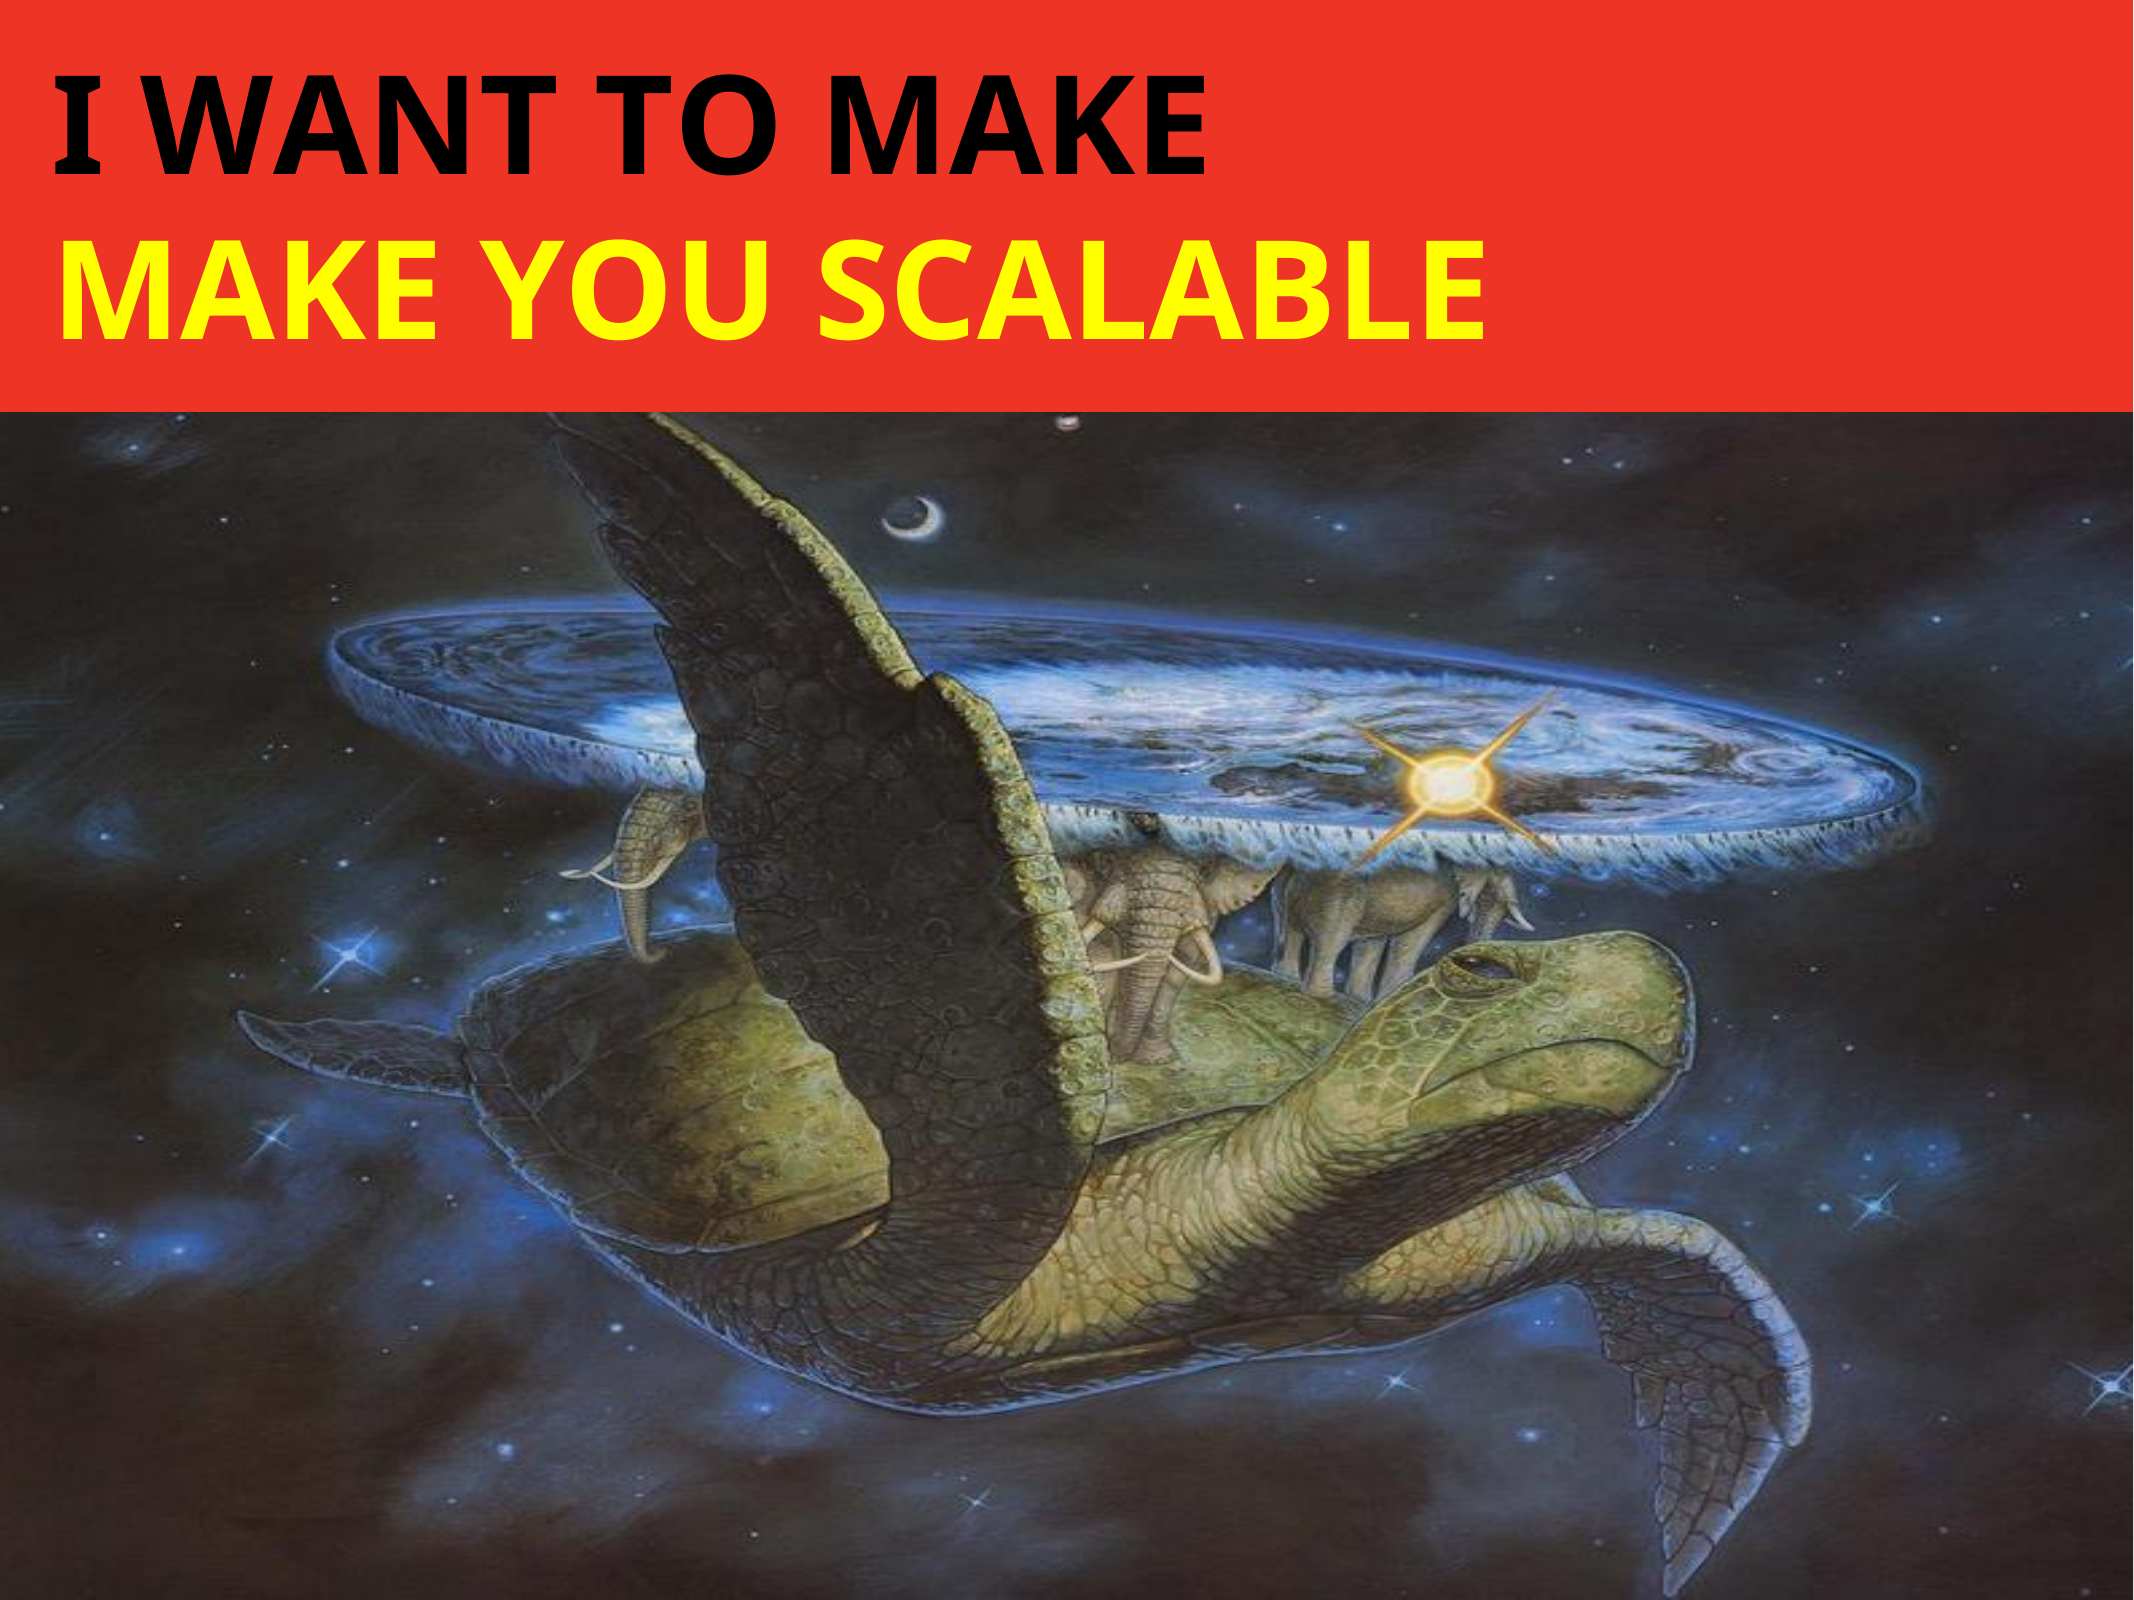

I WANT TO MAKE
MAKE YOU SCALABLE